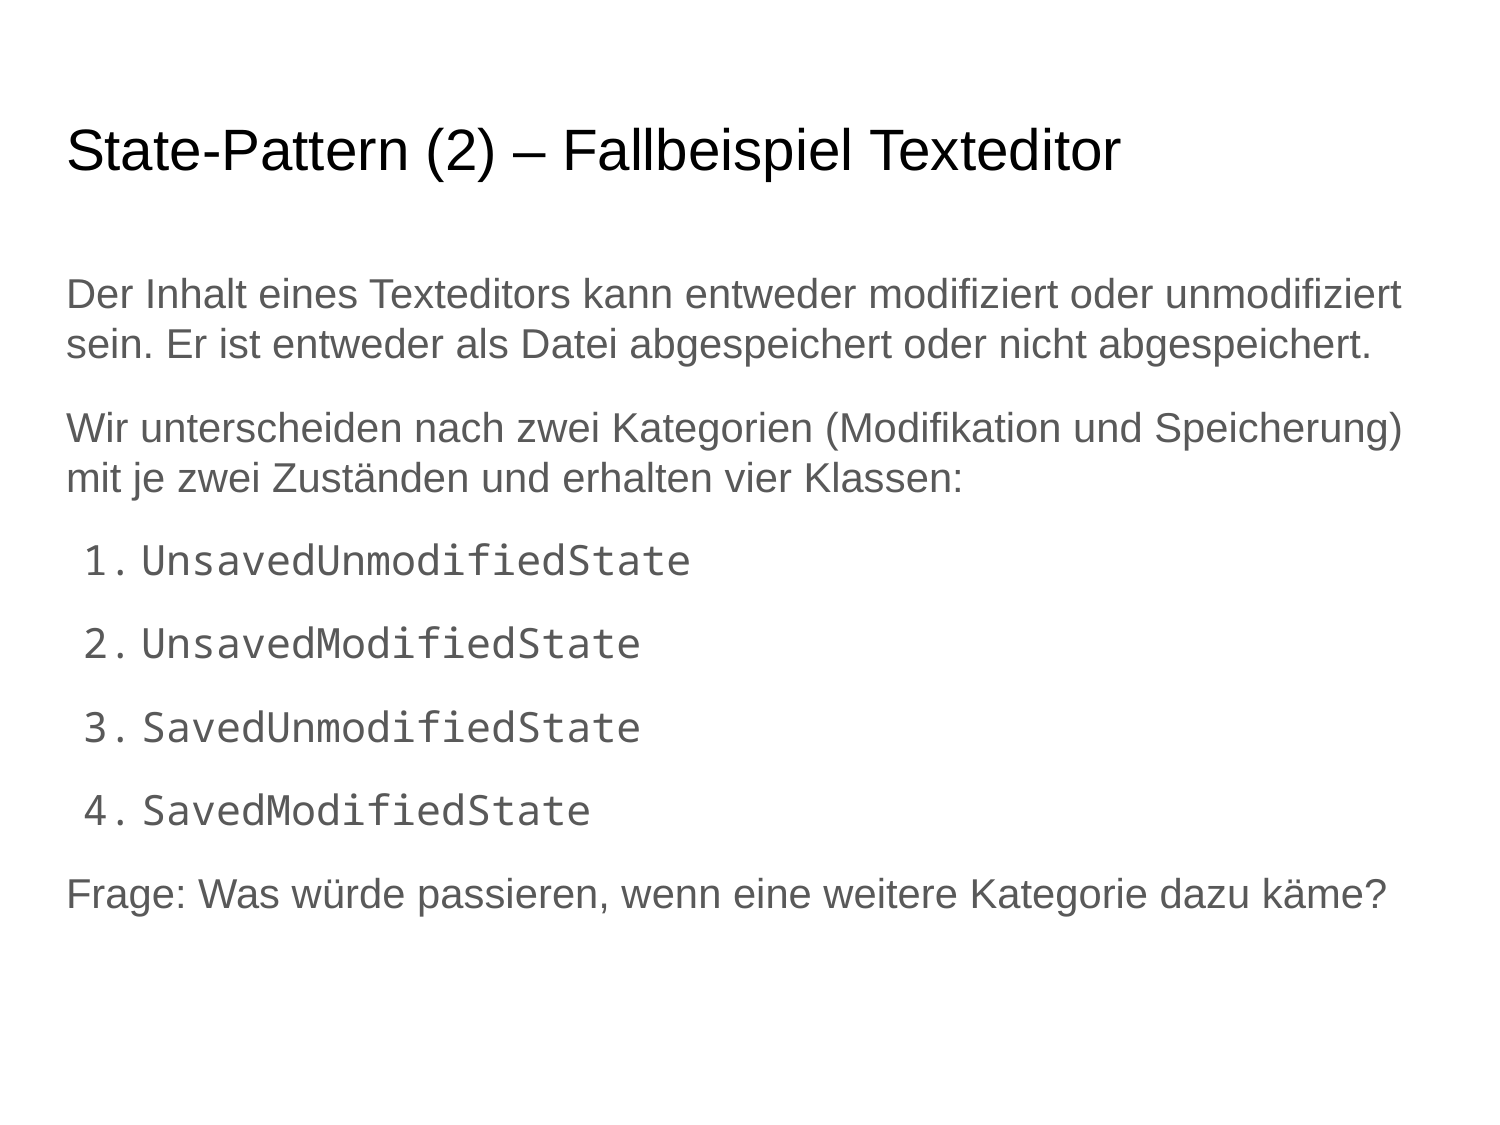

# State-Pattern (2) ‒ Fallbeispiel Texteditor
Der Inhalt eines Texteditors kann entweder modifiziert oder unmodifiziert sein. Er ist entweder als Datei abgespeichert oder nicht abgespeichert.
Wir unterscheiden nach zwei Kategorien (Modifikation und Speicherung) mit je zwei Zuständen und erhalten vier Klassen:
UnsavedUnmodifiedState
UnsavedModifiedState
SavedUnmodifiedState
SavedModifiedState
Frage: Was würde passieren, wenn eine weitere Kategorie dazu käme?